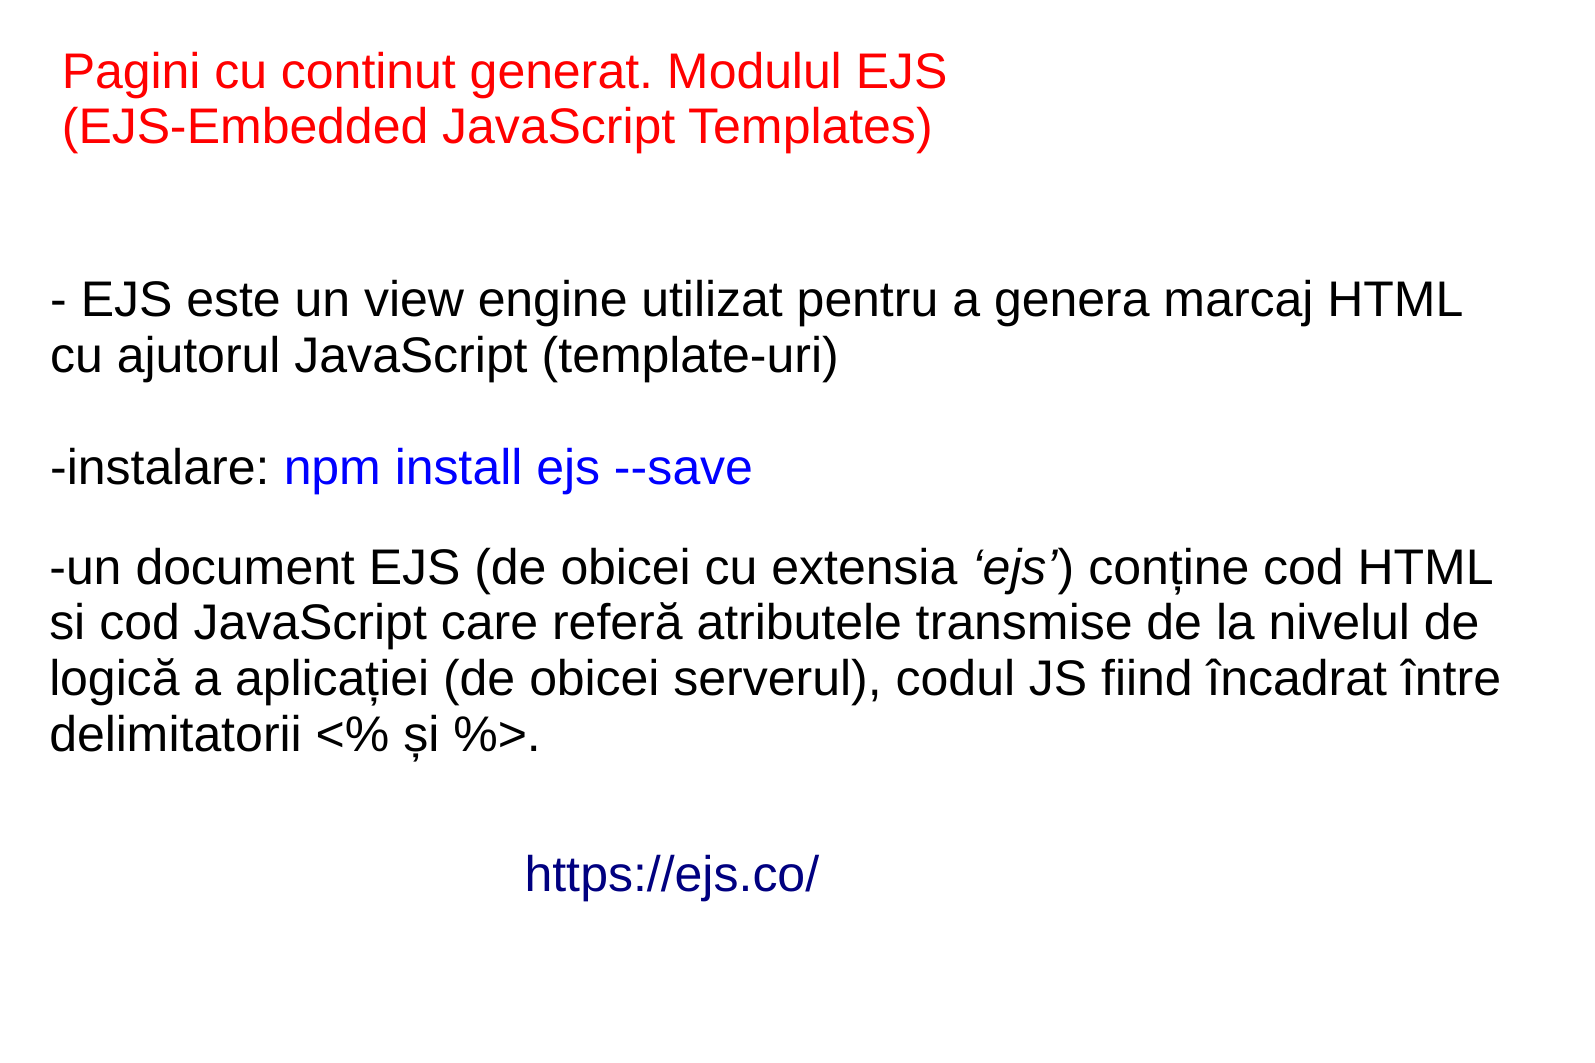

Pagini cu continut generat. Modulul EJS
(EJS-Embedded JavaScript Templates)
- EJS este un view engine utilizat pentru a genera marcaj HTML cu ajutorul JavaScript (template-uri)
-instalare: npm install ejs --save
-un document EJS (de obicei cu extensia ‘ejs’) conține cod HTML si cod JavaScript care referă atributele transmise de la nivelul de logică a aplicației (de obicei serverul), codul JS fiind încadrat între delimitatorii <% și %>.
https://ejs.co/